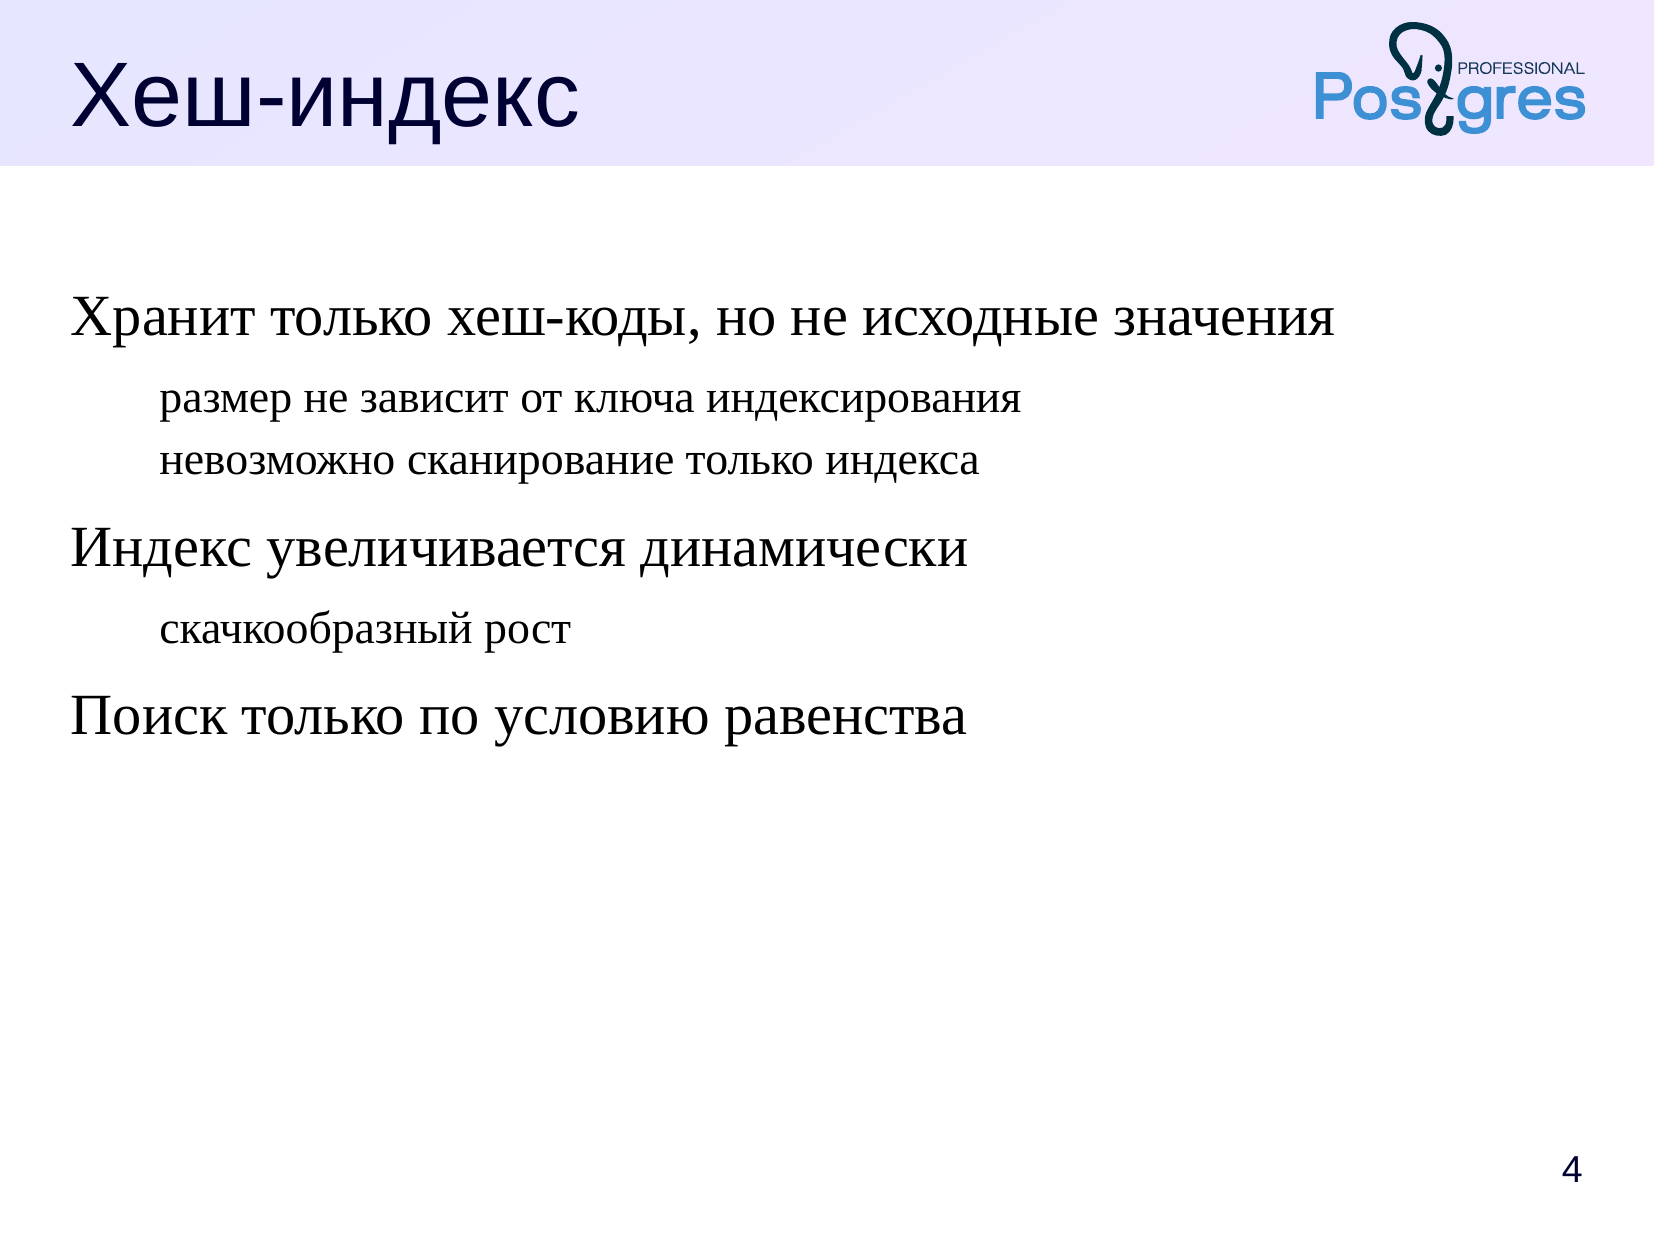

# Хеш-индекс
Хранит только хеш-коды, но не исходные значения
размер не зависит от ключа индексирования
невозможно сканирование только индекса
Индекс увеличивается динамически
скачкообразный рост
Поиск только по условию равенства